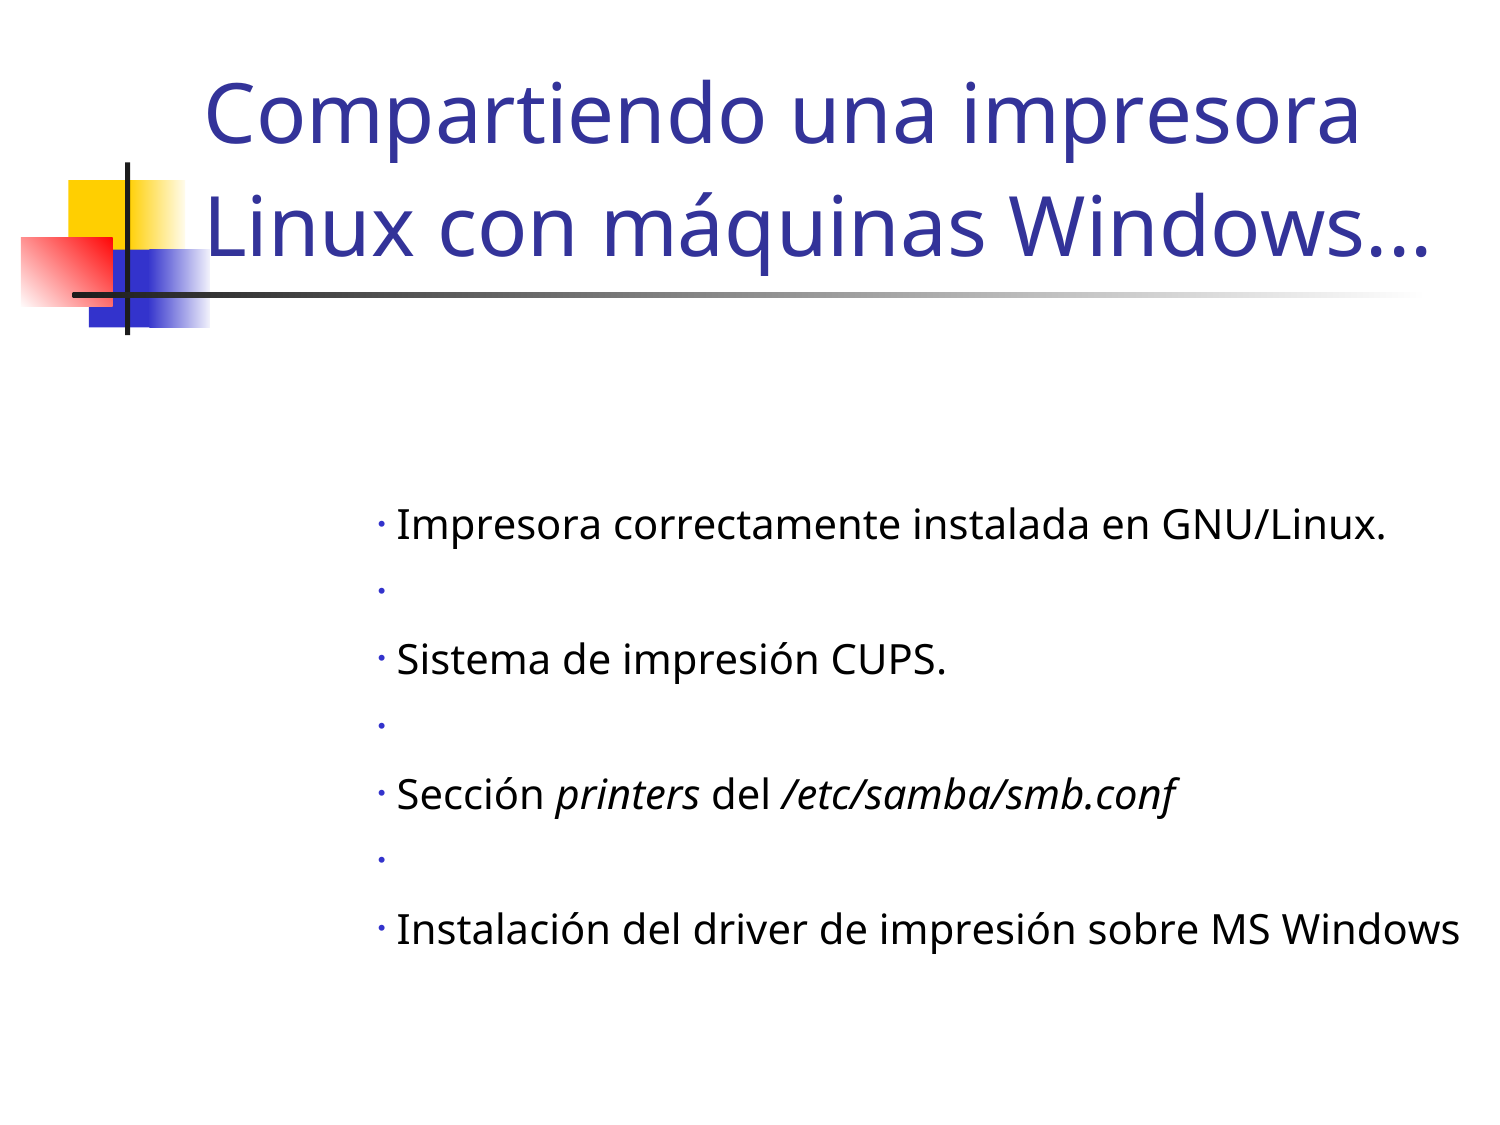

# Compartiendo una impresora Linux con máquinas Windows...
 Impresora correctamente instalada en GNU/Linux.
 Sistema de impresión CUPS.
 Sección printers del /etc/samba/smb.conf
 Instalación del driver de impresión sobre MS Windows